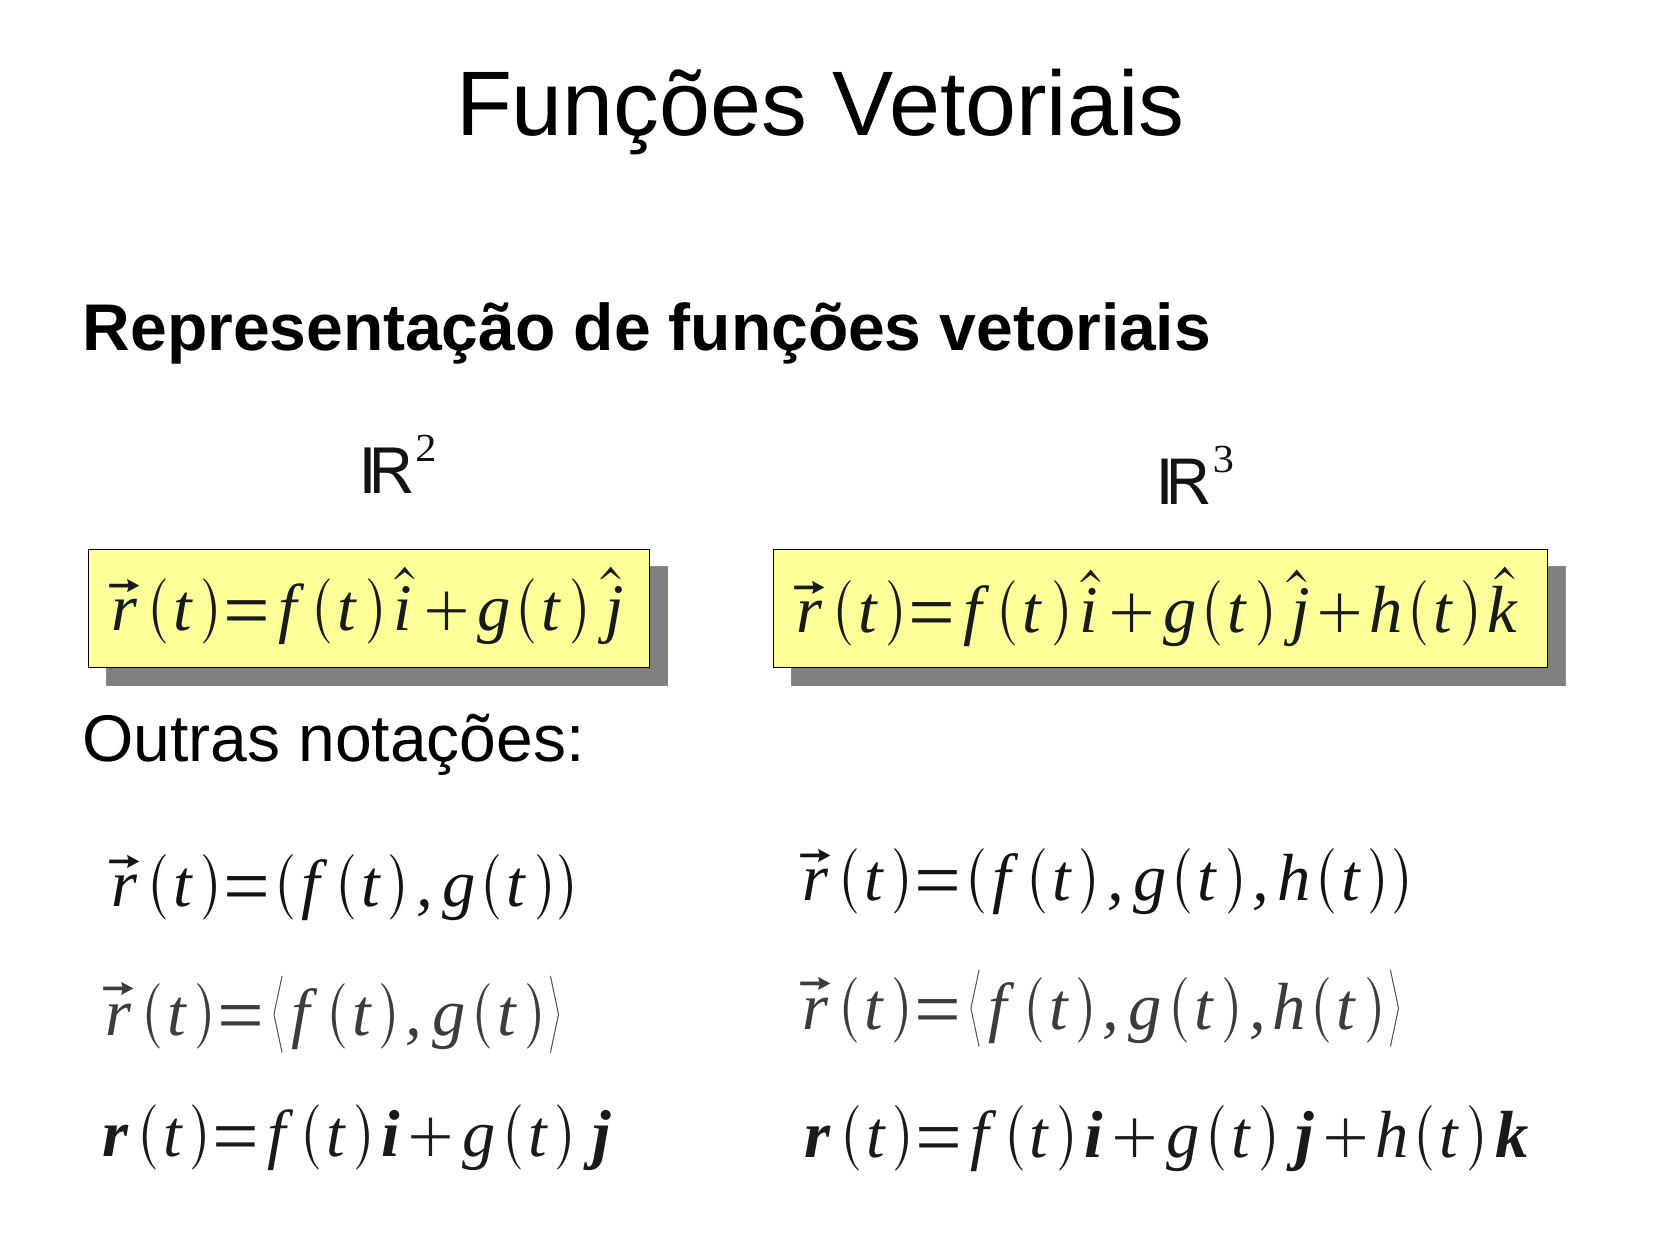

Funções Vetoriais
Funções Vetoriais
# Representação de funções vetoriais
Outras notações: